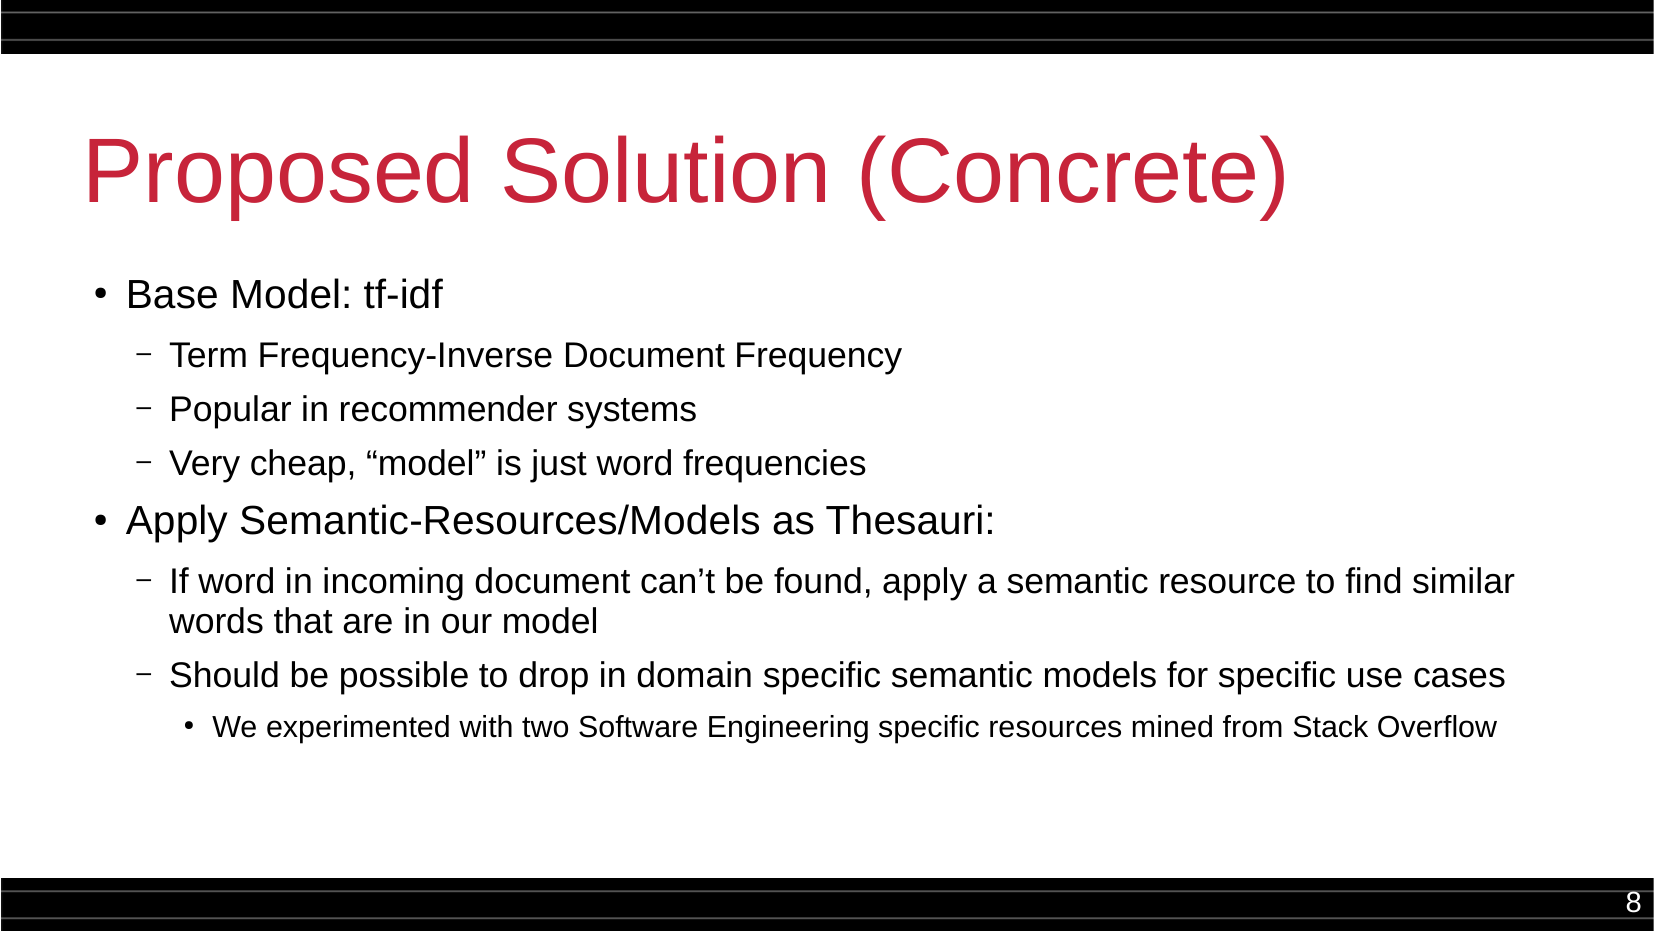

# Proposed Solution (Concrete)
Base Model: tf-idf
Term Frequency-Inverse Document Frequency
Popular in recommender systems
Very cheap, “model” is just word frequencies
Apply Semantic-Resources/Models as Thesauri:
If word in incoming document can’t be found, apply a semantic resource to find similar words that are in our model
Should be possible to drop in domain specific semantic models for specific use cases
We experimented with two Software Engineering specific resources mined from Stack Overflow